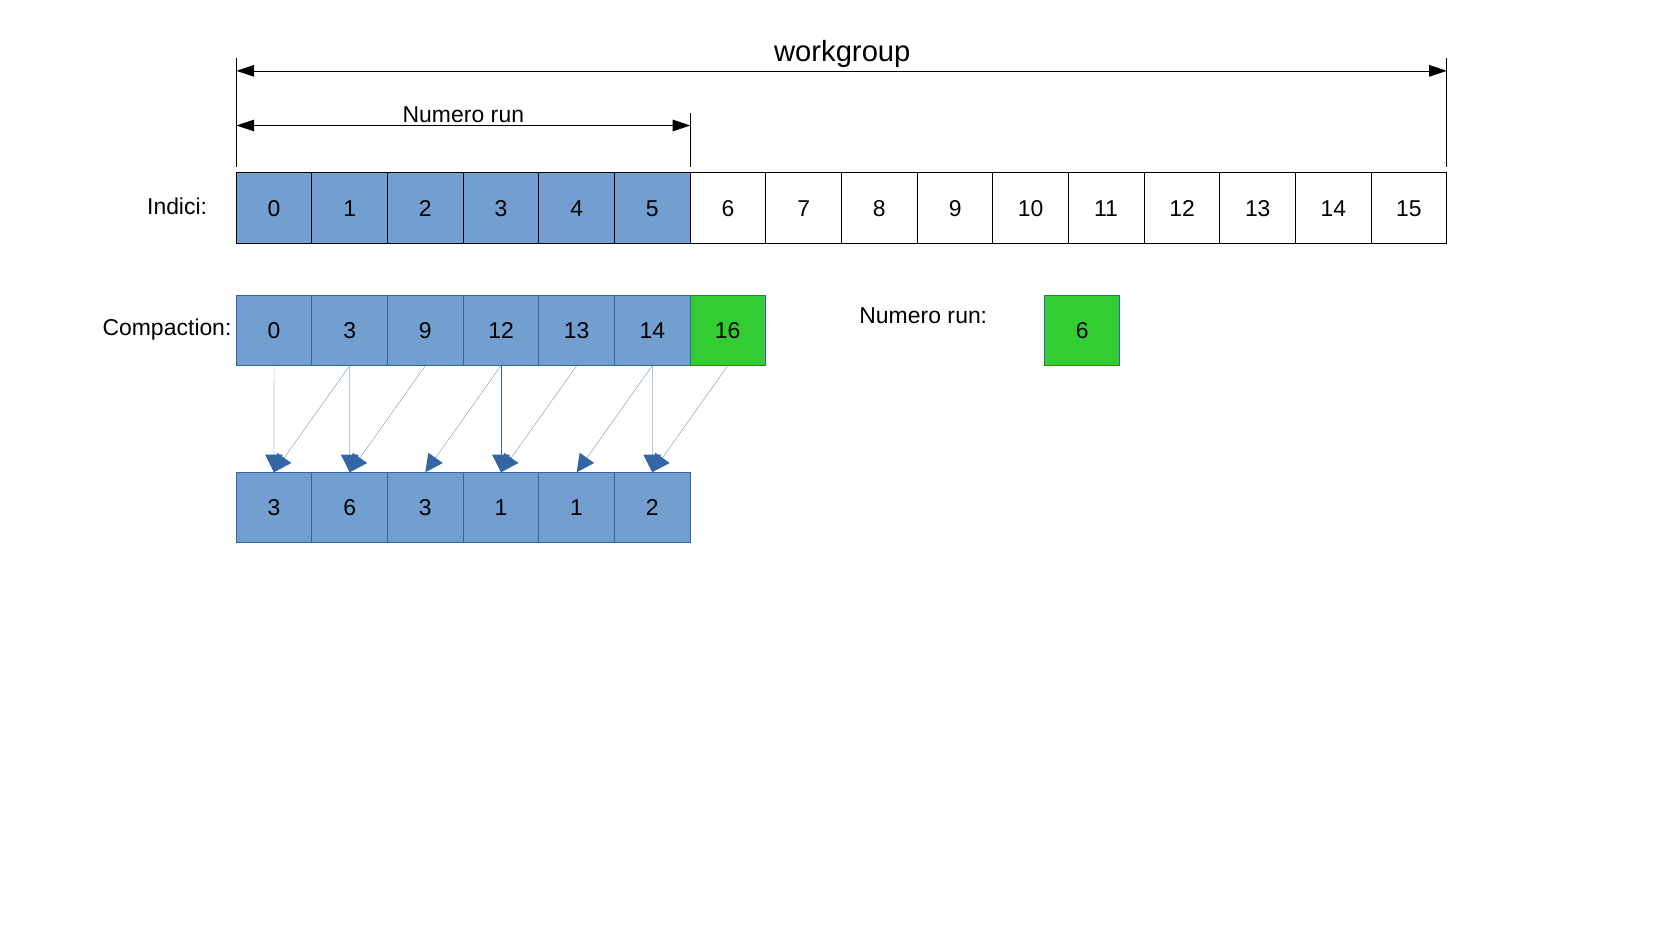

0
1
2
3
4
5
6
7
8
9
10
11
12
13
14
15
Indici:
0
3
9
12
13
14
16
Numero run:
6
Compaction:
3
6
3
1
1
2